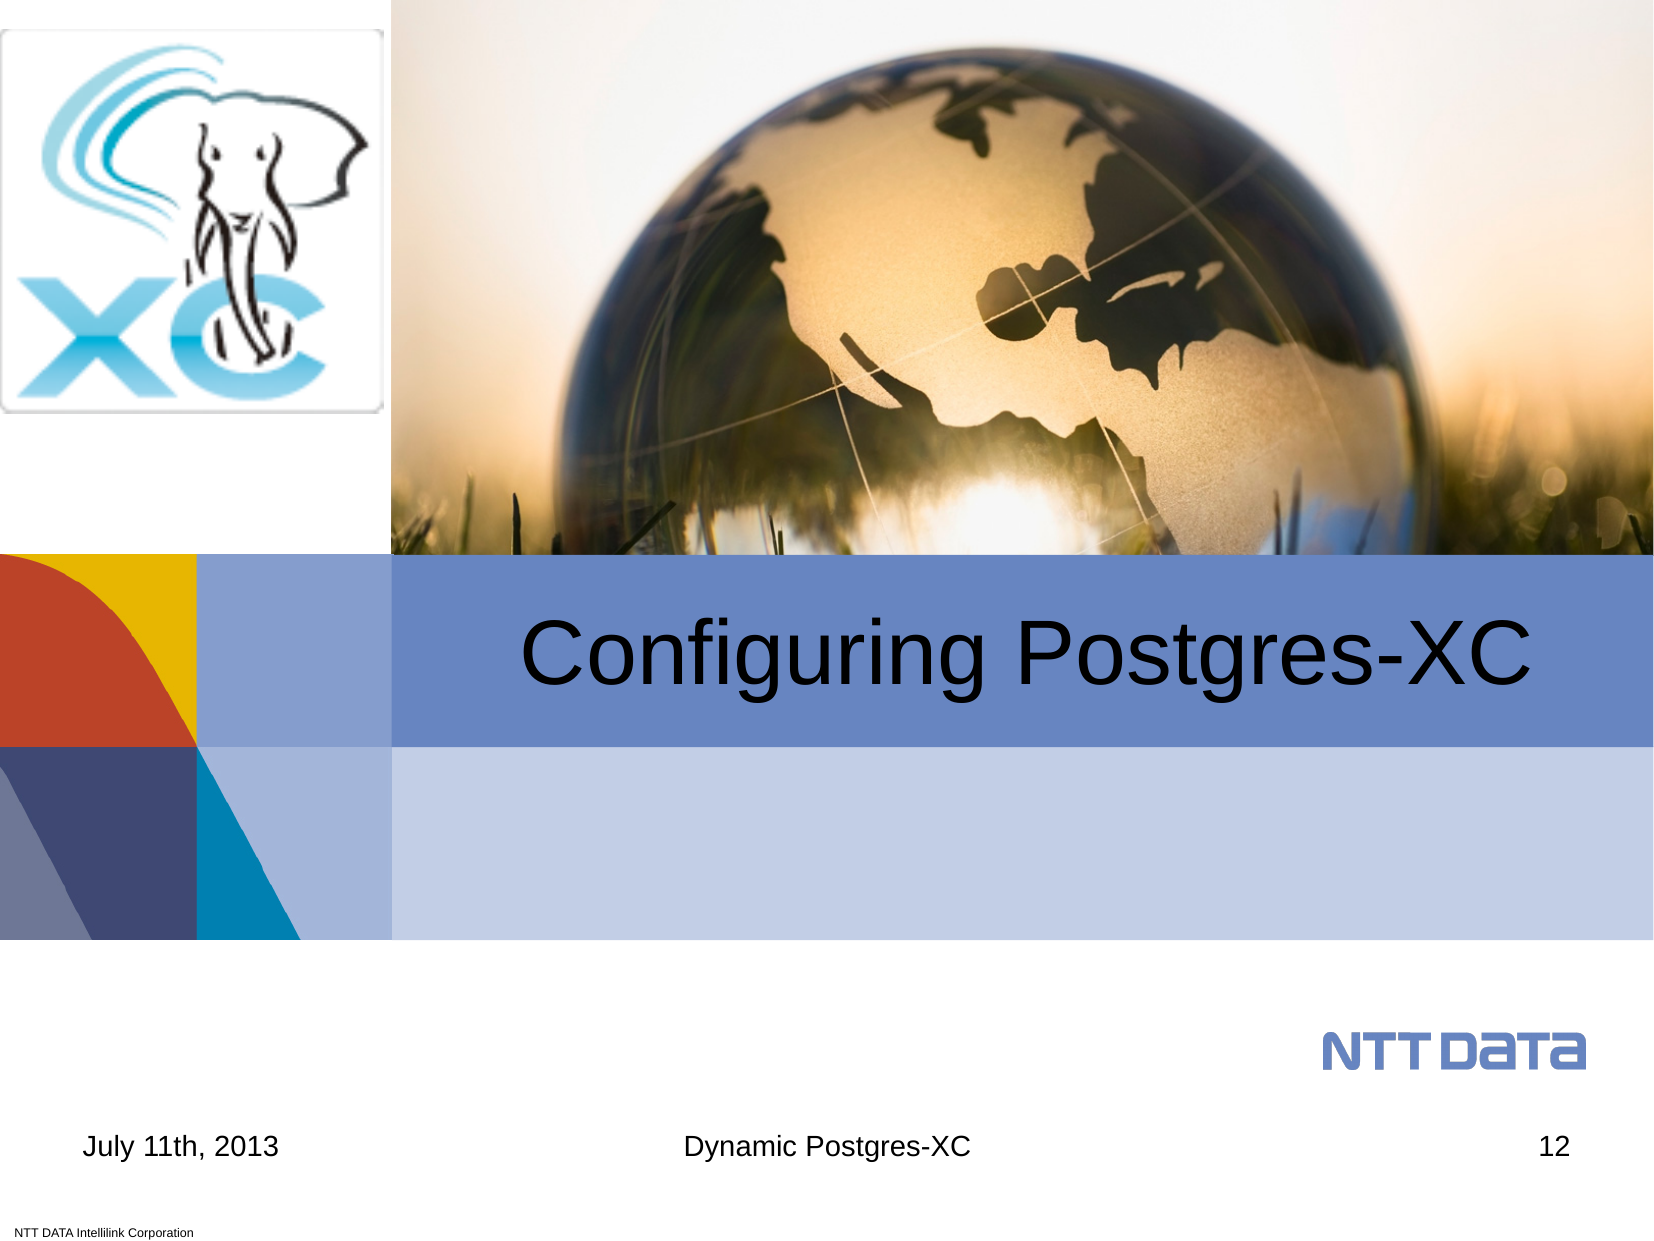

# Configuring Postgres-XC
July 11th, 2013
Dynamic Postgres-XC
12